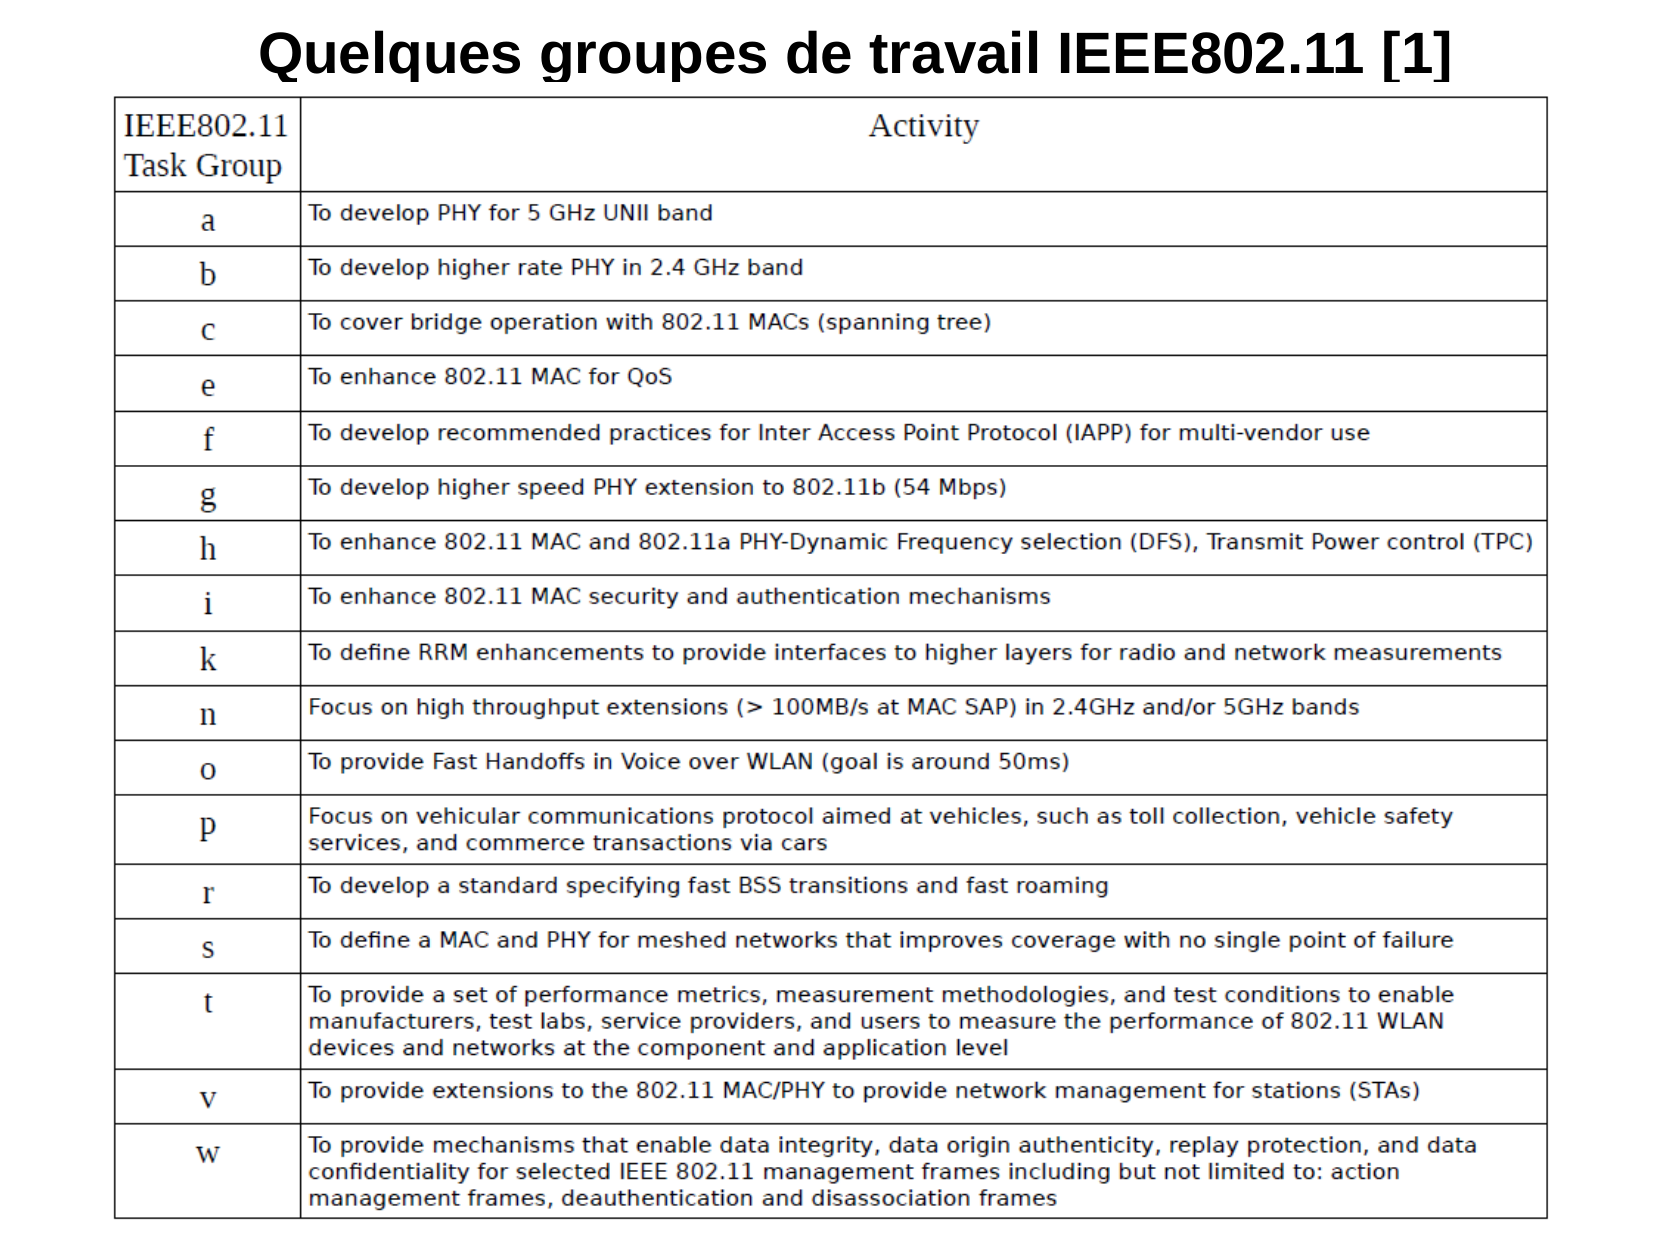

# Quelques groupes de travail IEEE802.11 [1]